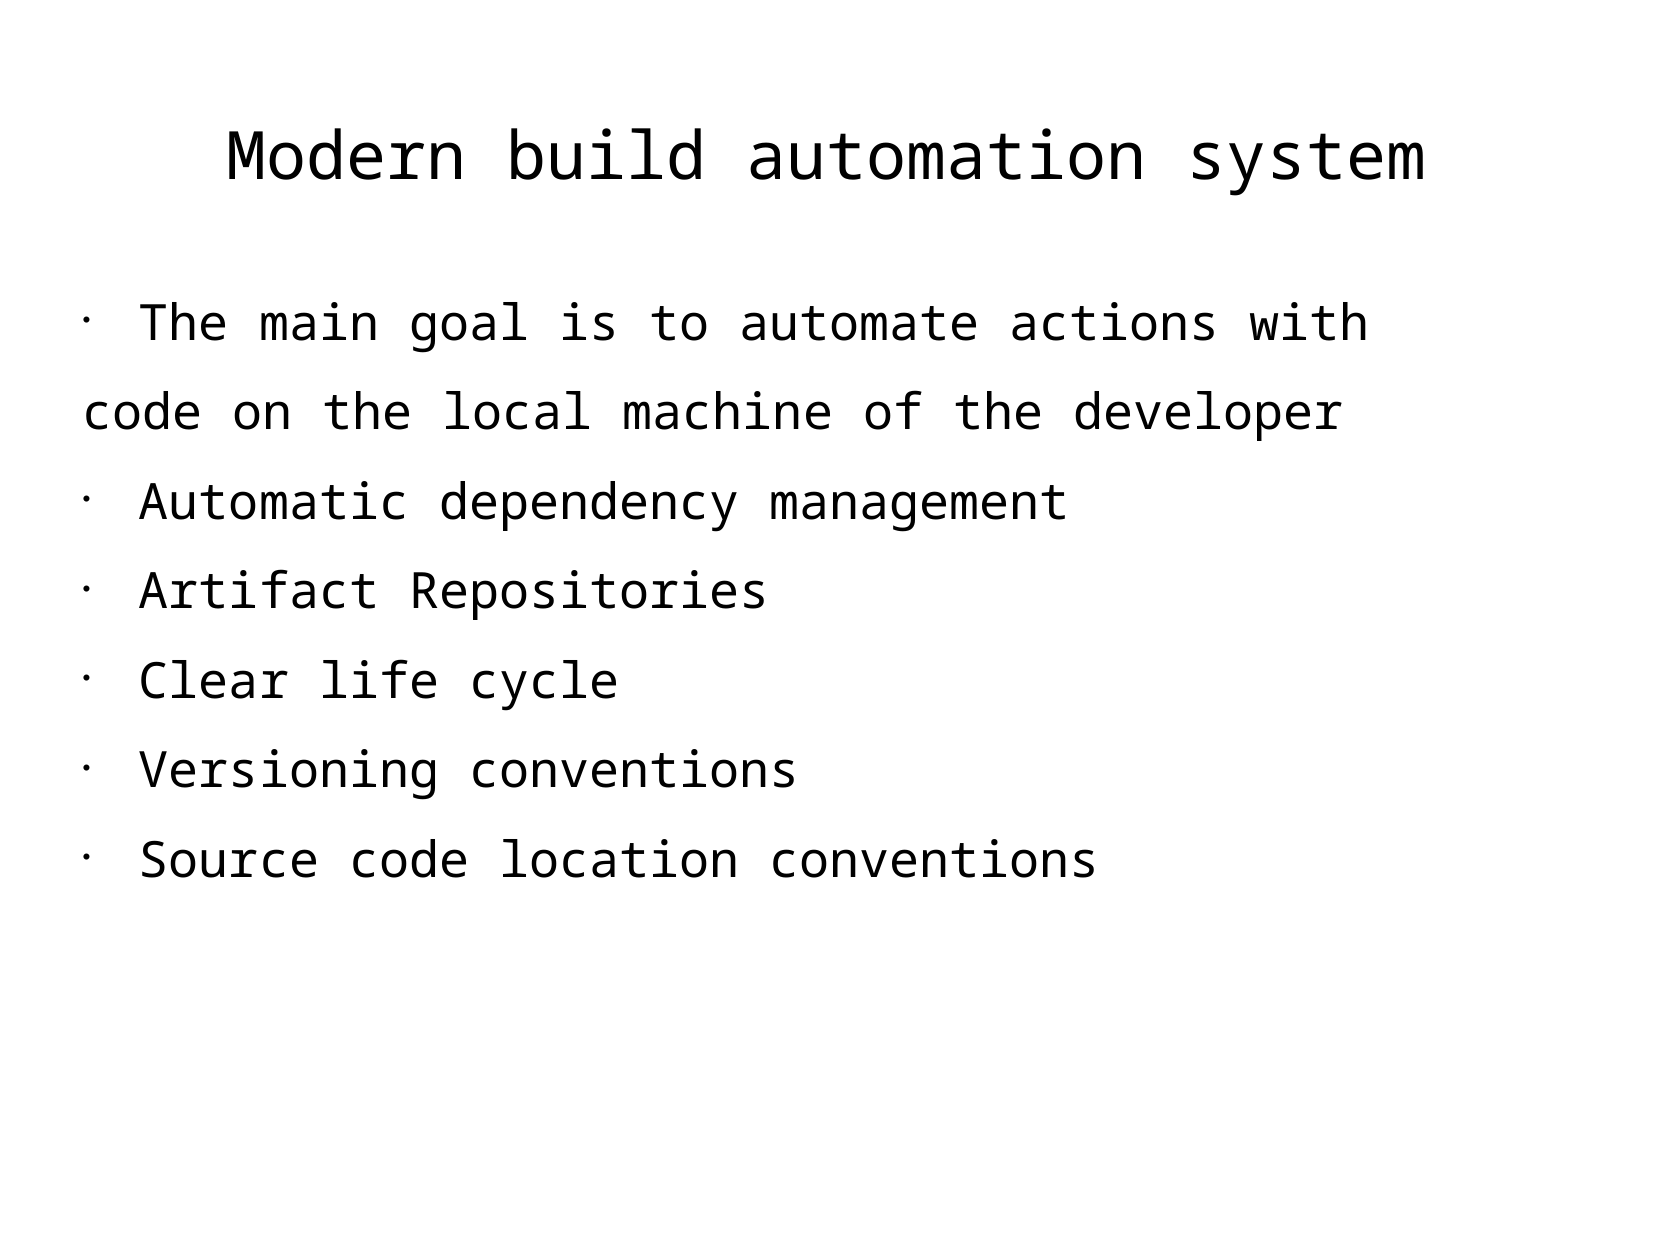

# Modern build automation system
The main goal is to automate actions with
code on the local machine of the developer
Automatic dependency management
Artifact Repositories
Clear life cycle
Versioning conventions
Source code location conventions